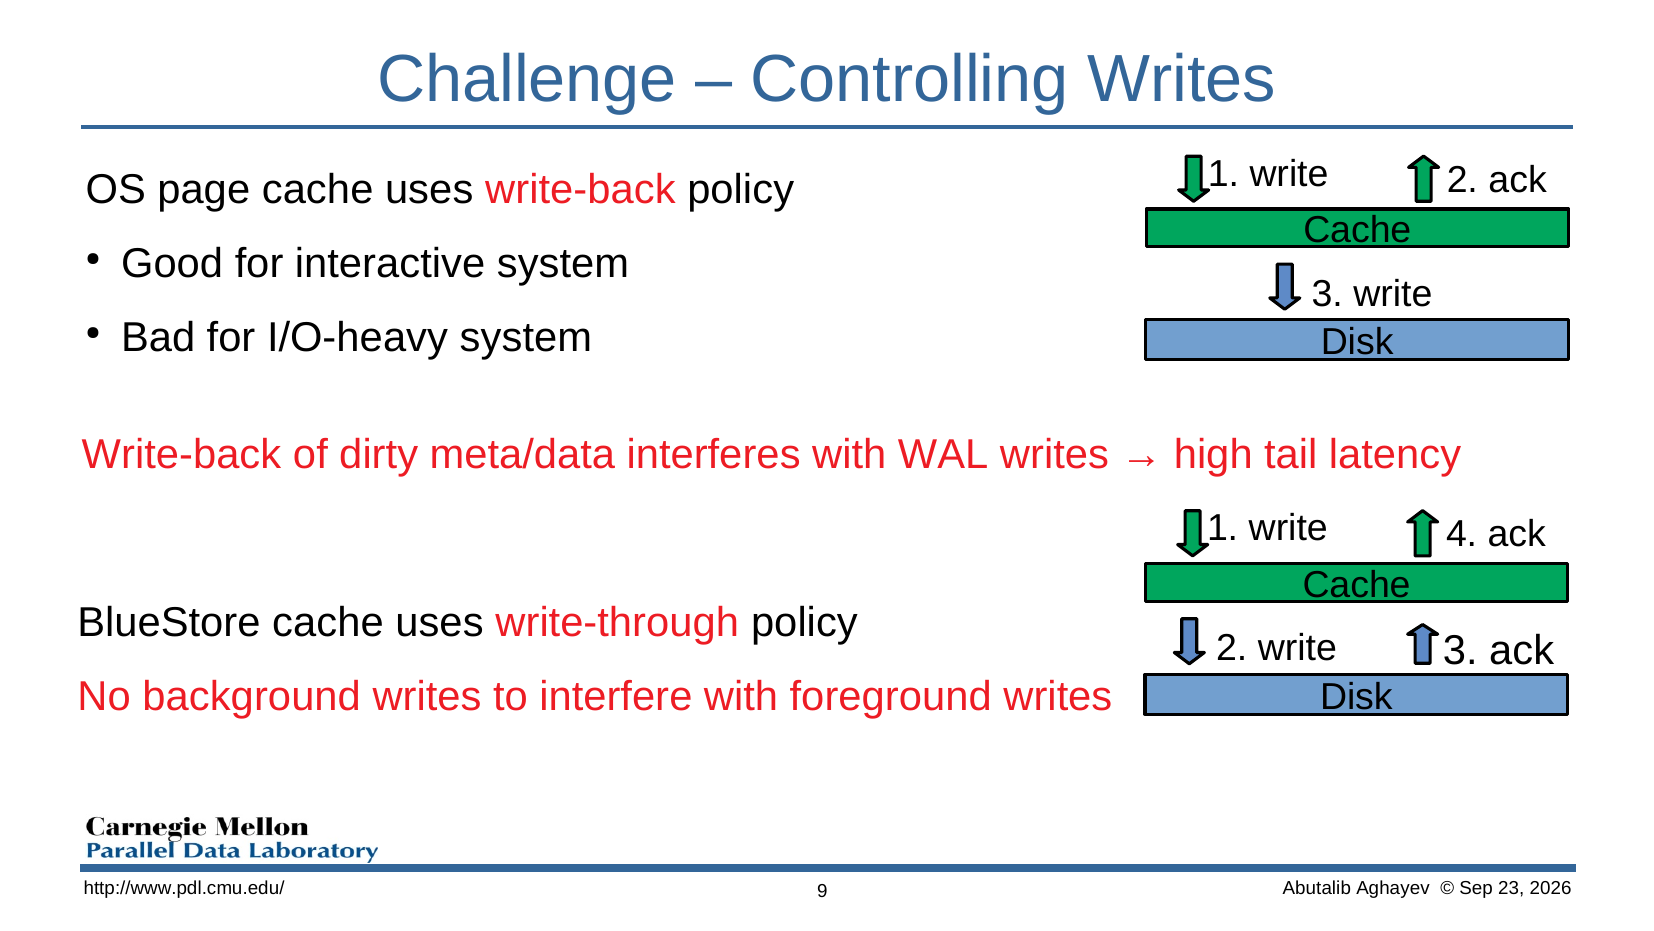

# Challenge – Controlling Writes
 1. write
 2. ack
OS page cache uses write-back policy
Good for interactive system
Bad for I/O-heavy system
Cache
 3. write
Disk
Write-back of dirty meta/data interferes with WAL writes → high tail latency
 1. write
 4. ack
Cache
 3. ack
 2. write
Disk
BlueStore cache uses write-through policy
No background writes to interfere with foreground writes
http://www.pdl.cmu.edu/
 Abutalib Aghayev ©